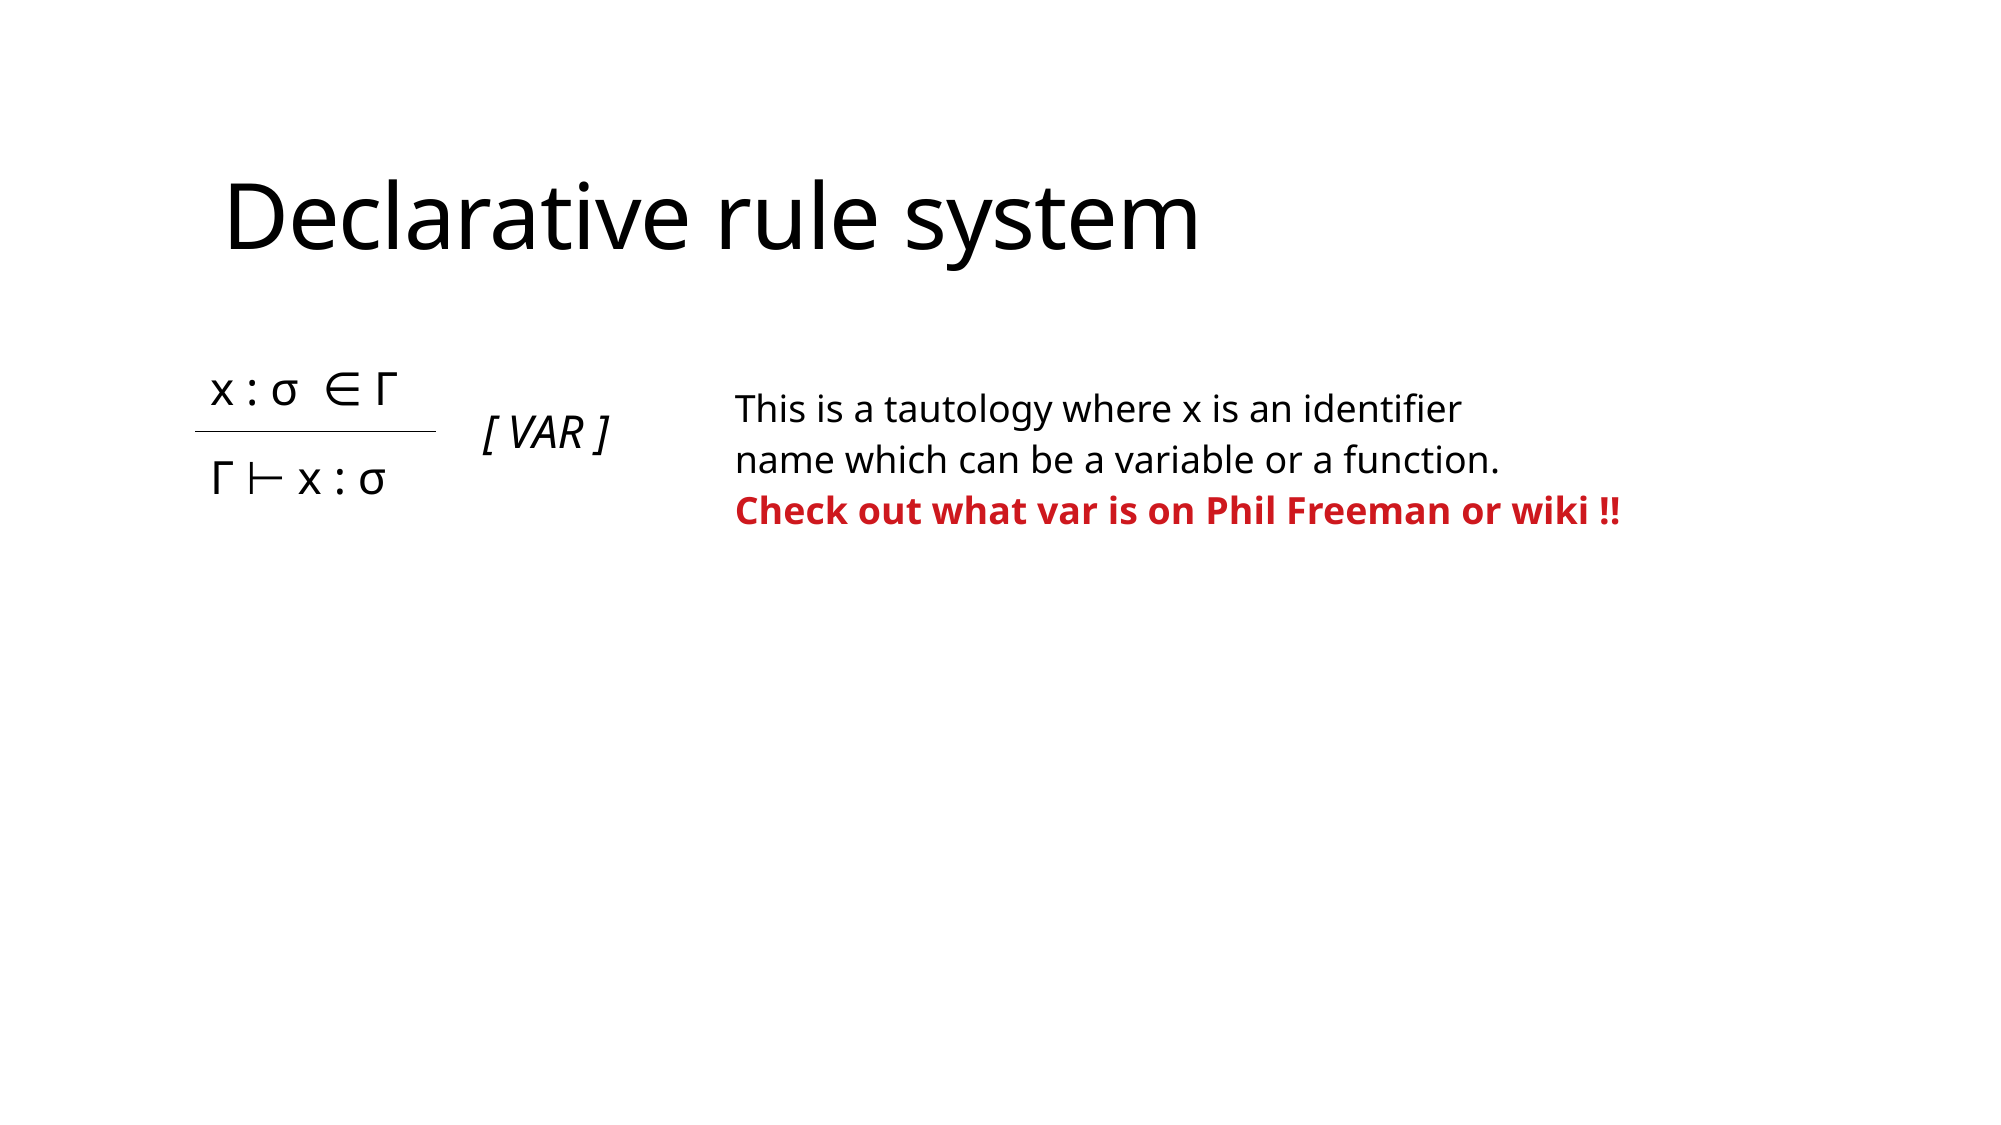

# Declarative rule system
x : σ ∈ Γ
This is a tautology where x is an identifier
name which can be a variable or a function.
Check out what var is on Phil Freeman or wiki !!
[ VAR ]
Γ ⊢ x : σ